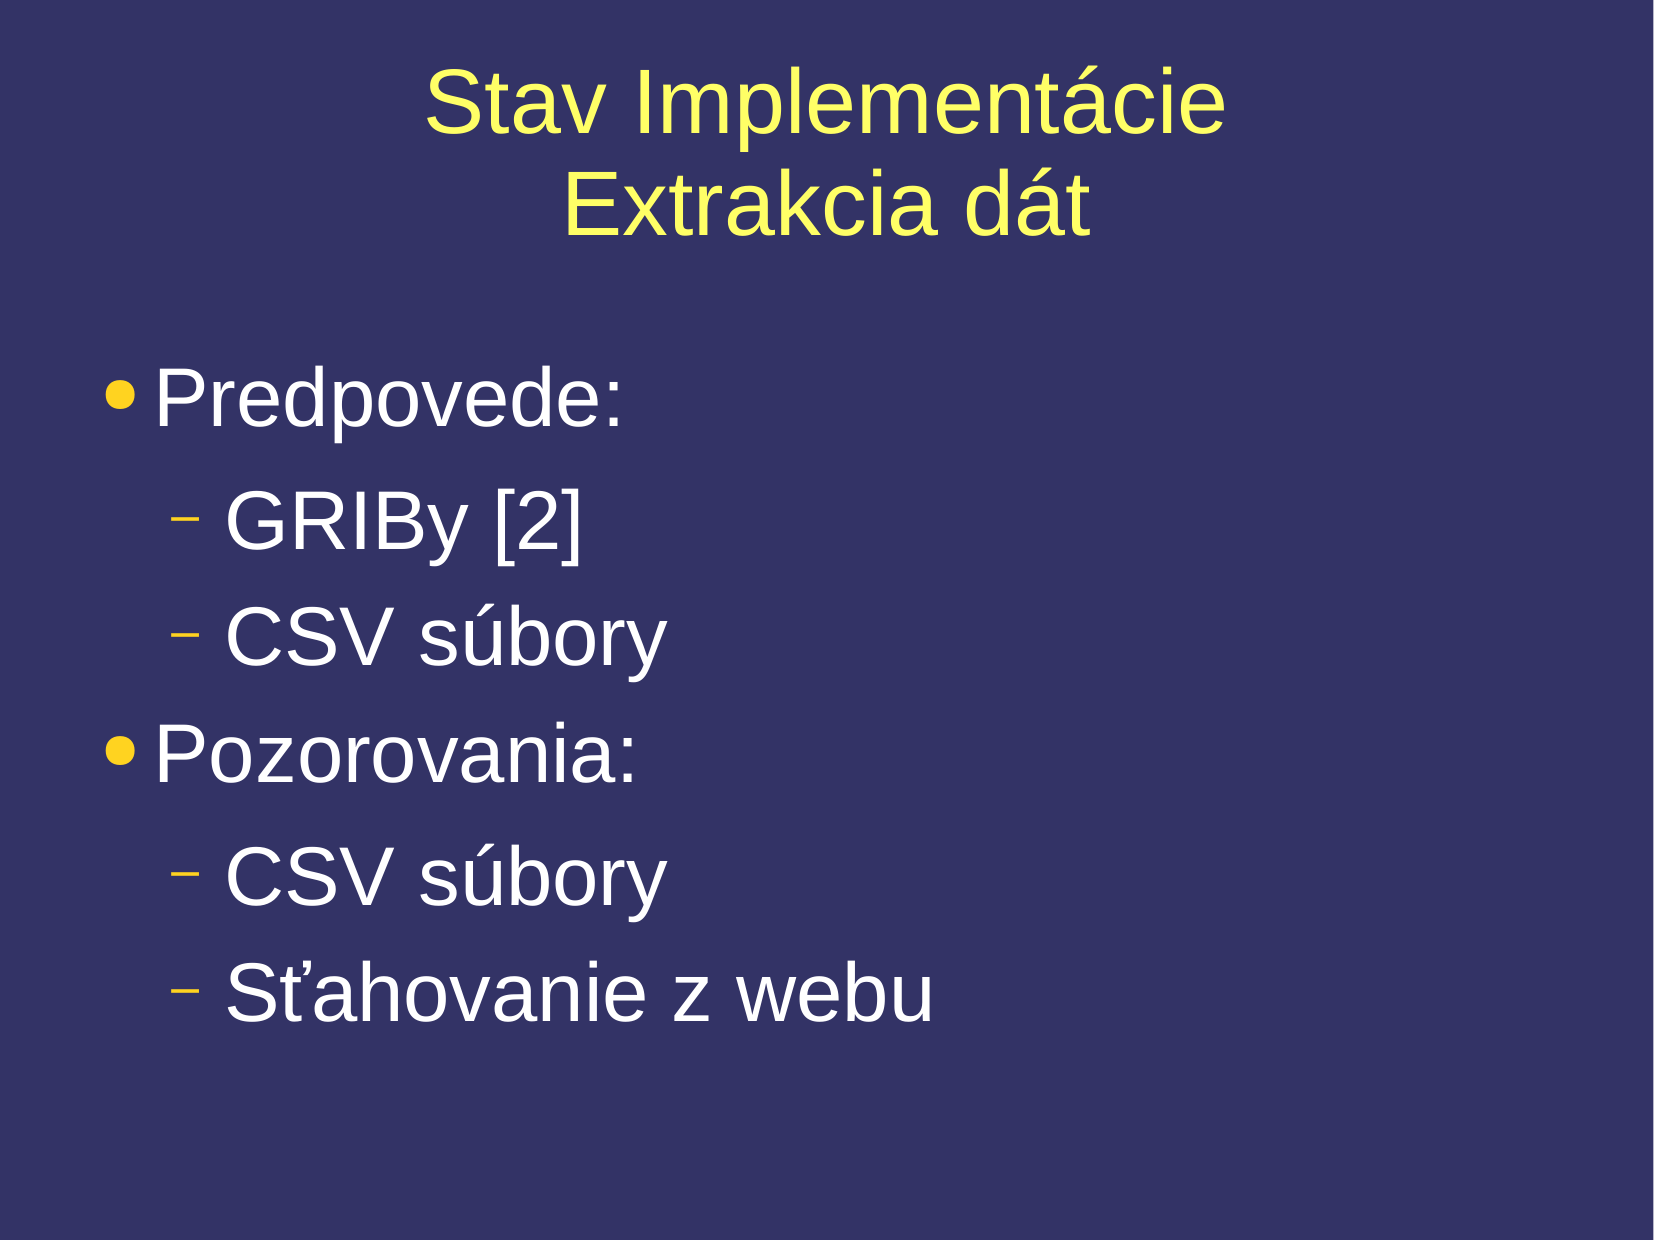

# Stav Implementácie Extrakcia dát
Predpovede:
GRIBy [2]
CSV súbory
Pozorovania:
CSV súbory
Sťahovanie z webu